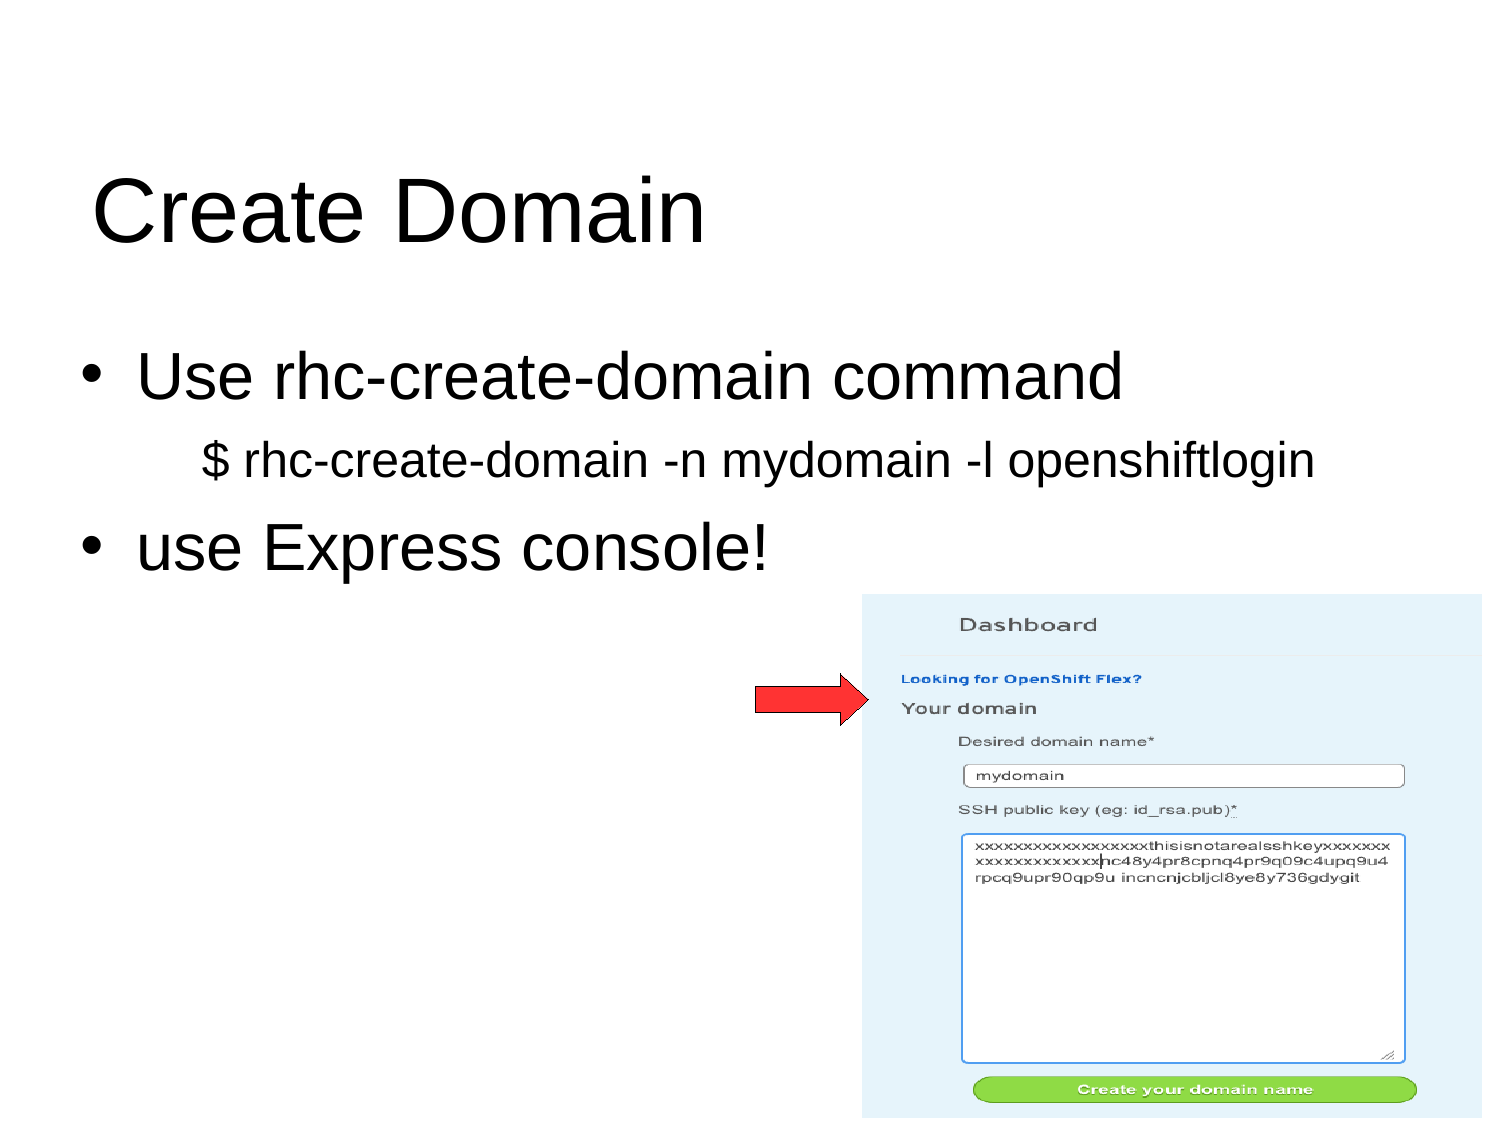

# Create Domain
Use rhc-create-domain command
$ rhc-create-domain -n mydomain -l openshiftlogin
use Express console!